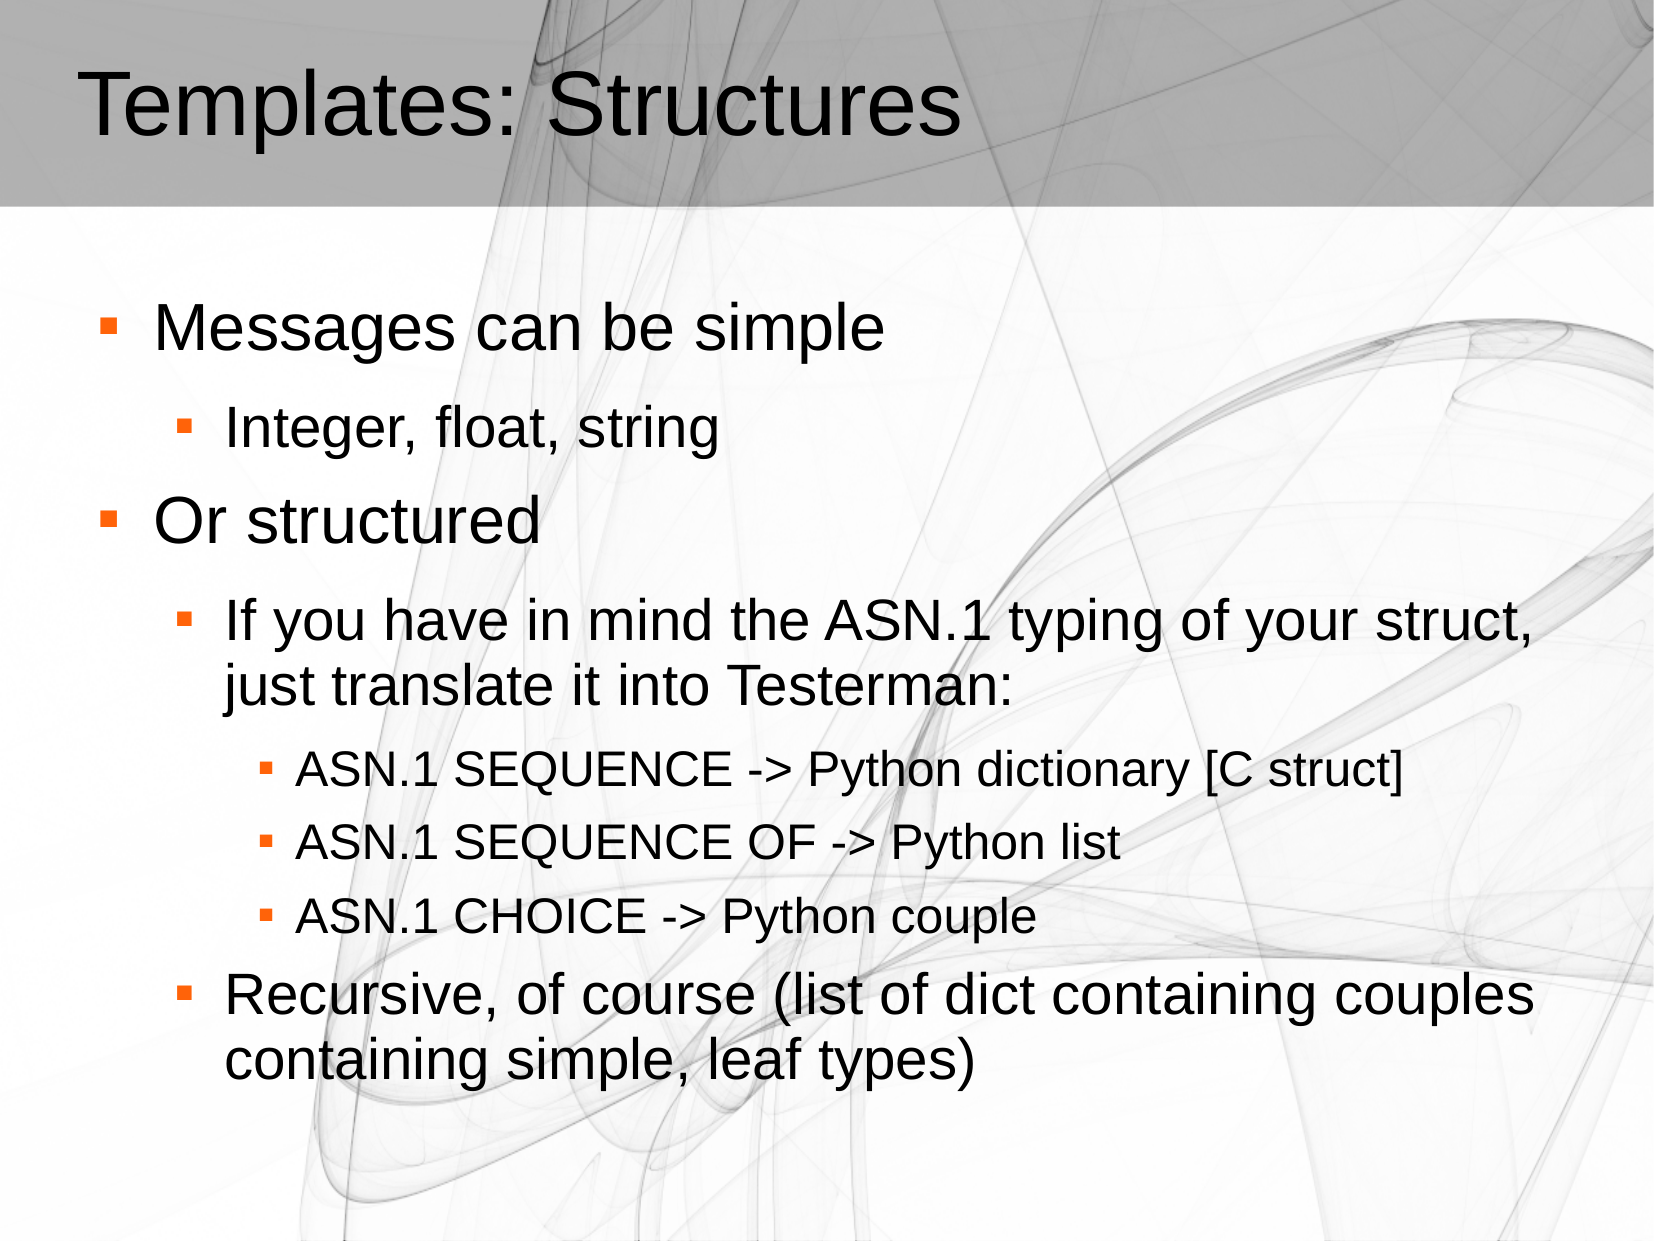

# Templates: Structures
Messages can be simple
Integer, float, string
Or structured
If you have in mind the ASN.1 typing of your struct, just translate it into Testerman:
ASN.1 SEQUENCE -> Python dictionary [C struct]
ASN.1 SEQUENCE OF -> Python list
ASN.1 CHOICE -> Python couple
Recursive, of course (list of dict containing couples containing simple, leaf types)